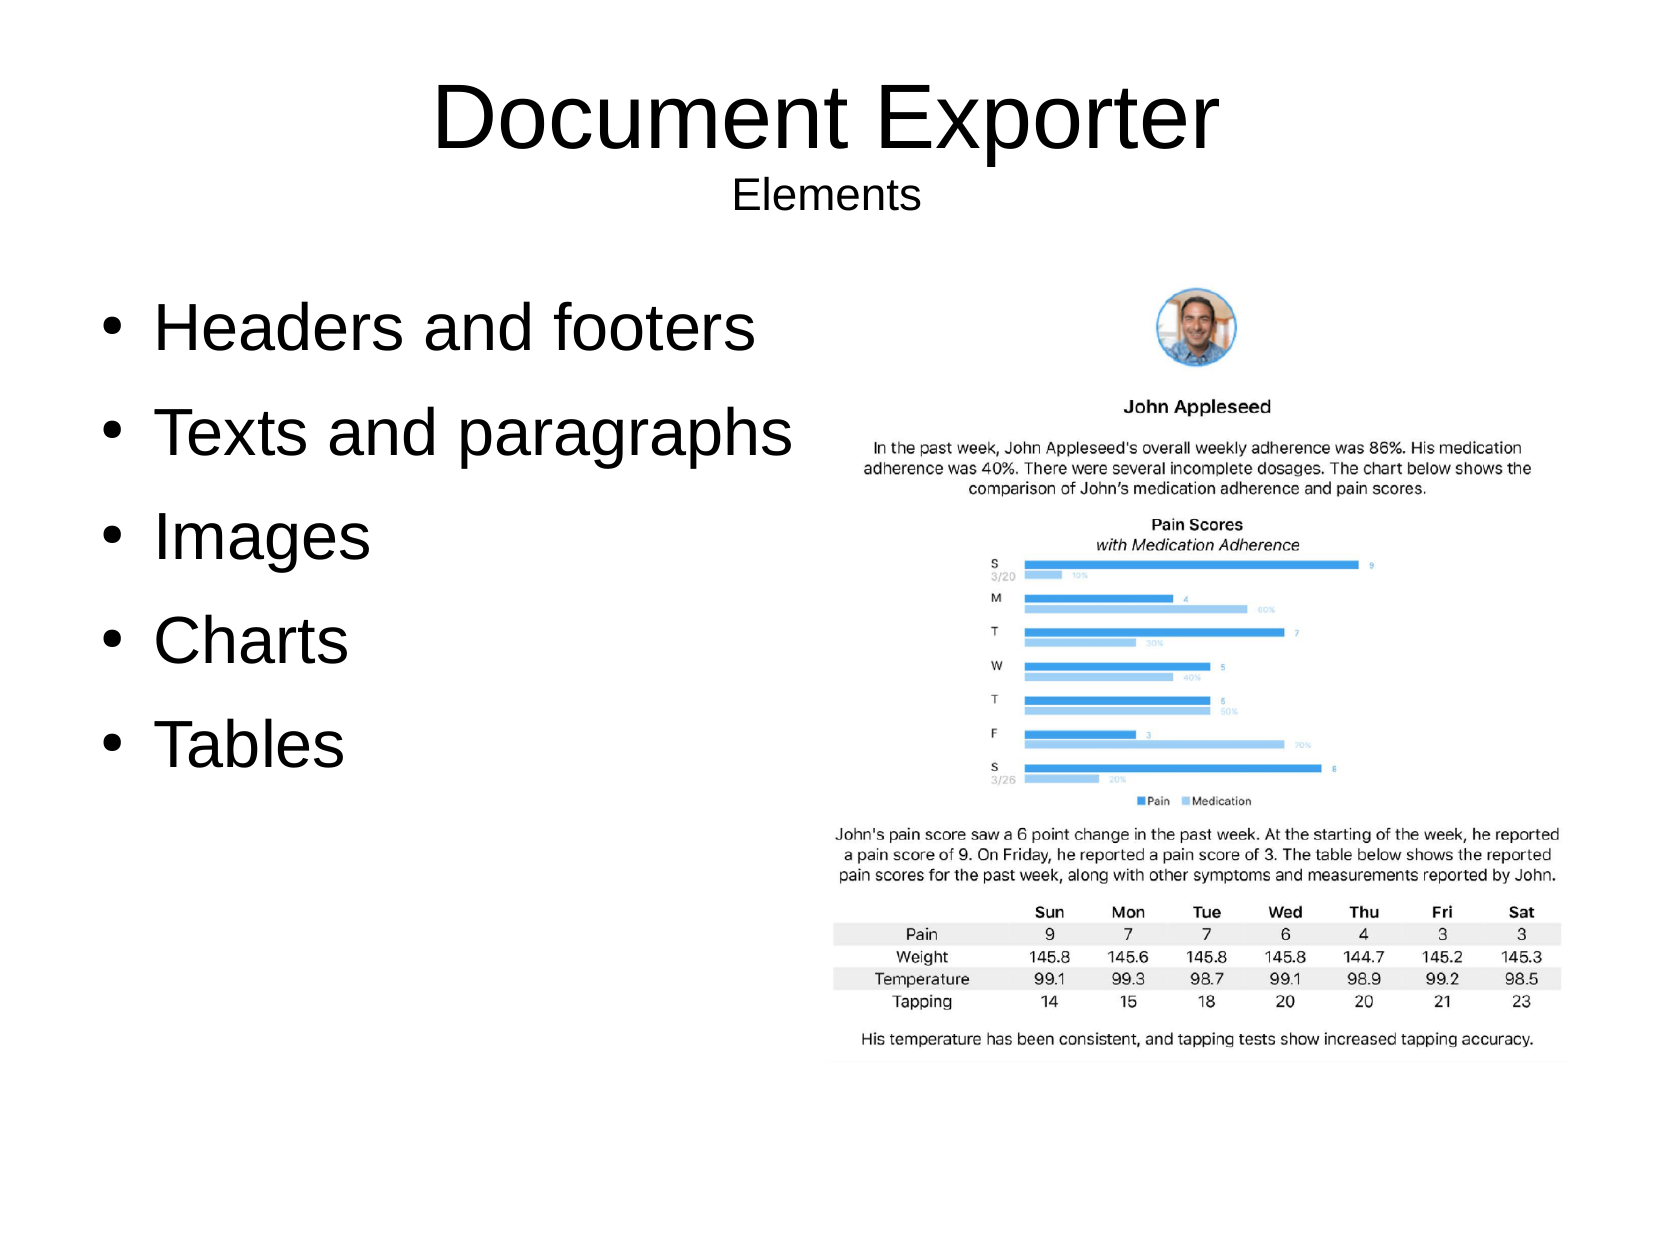

# Document Exporter Elements
Headers and footers
Texts and paragraphs
Images
Charts
Tables